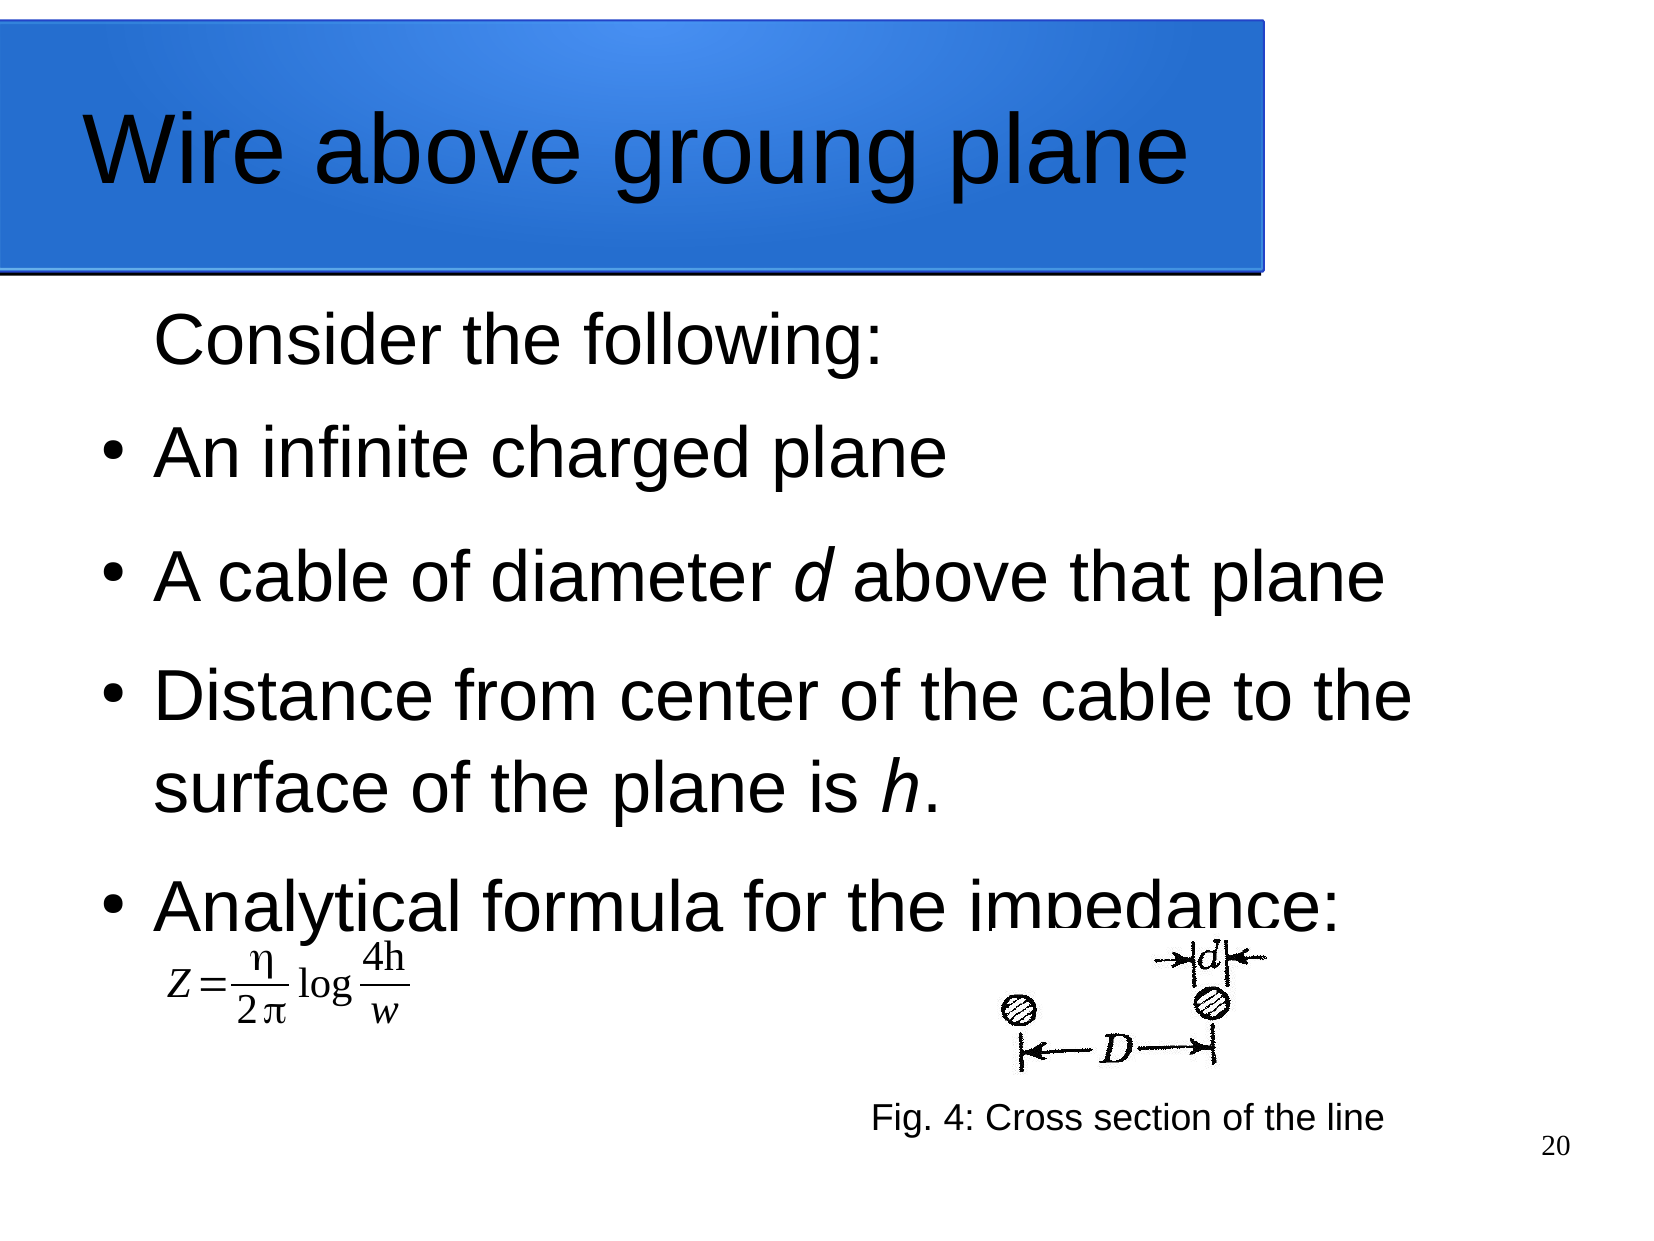

# Wire above groung plane
Consider the following:
An infinite charged plane
A cable of diameter d above that plane
Distance from center of the cable to the surface of the plane is h.
Analytical formula for the impedance:
Fig. 4: Cross section of the line
20